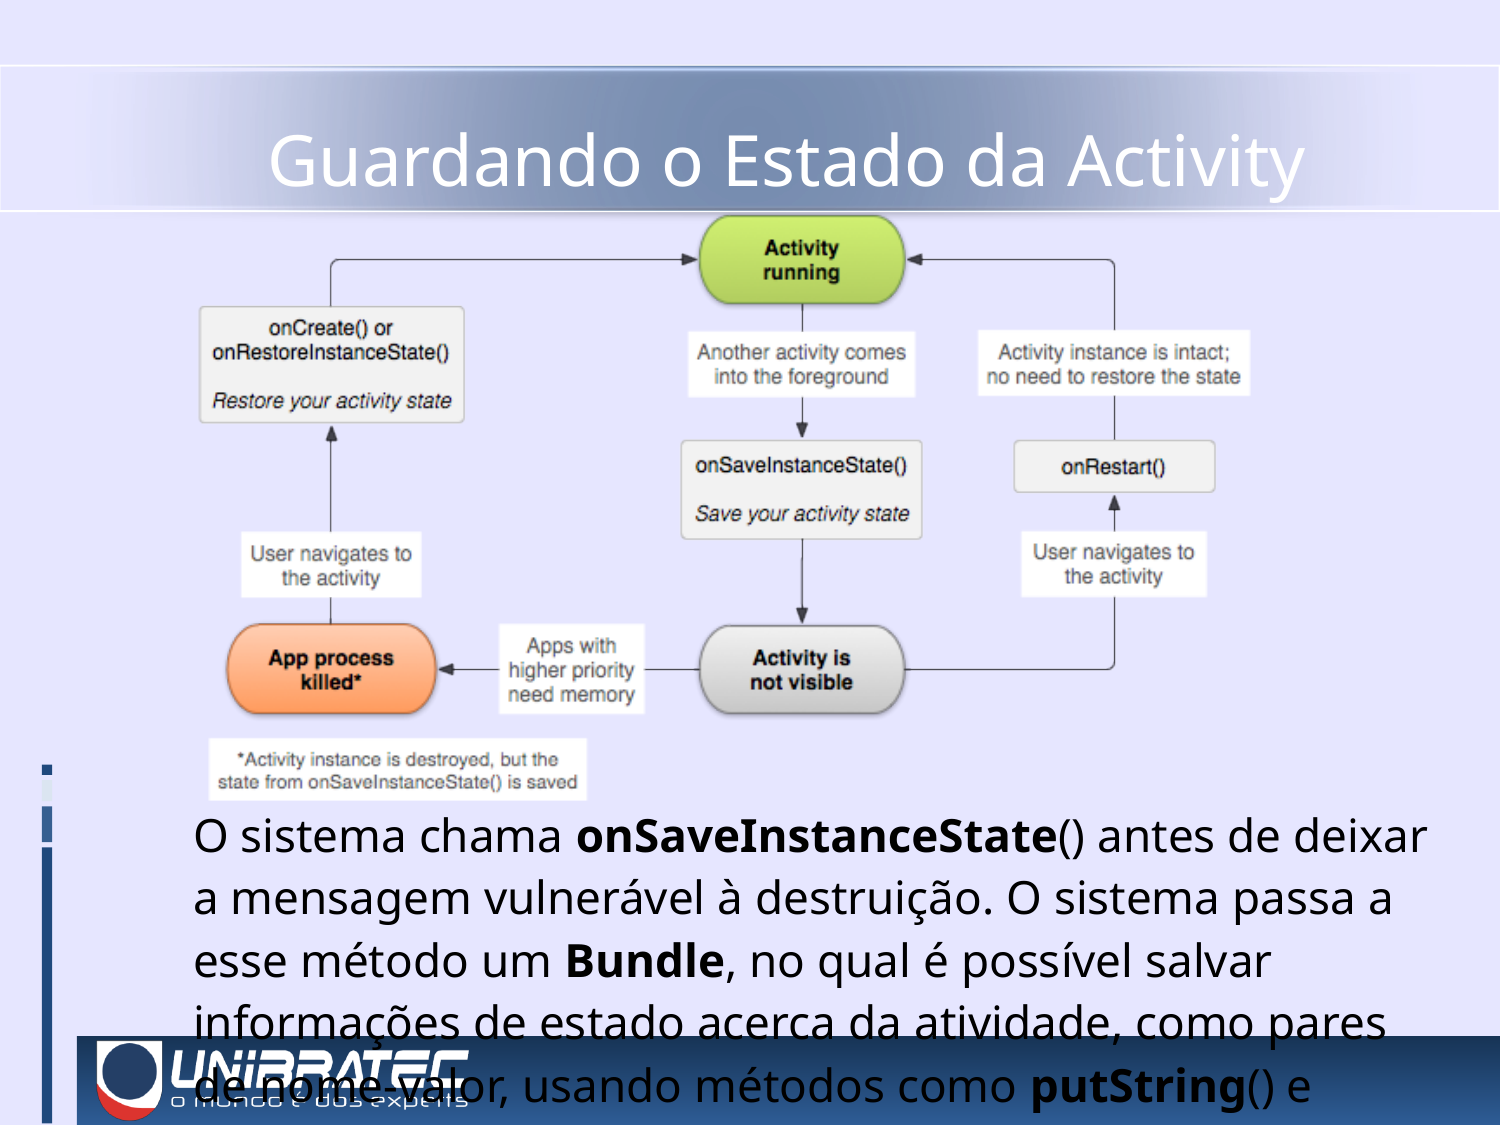

# Guardando o Estado da Activity
O sistema chama onSaveInstanceState() antes de deixar a mensagem vulnerável à destruição. O sistema passa a esse método um Bundle, no qual é possível salvar informações de estado acerca da atividade, como pares de nome-valor, usando métodos como putString() e putInt().